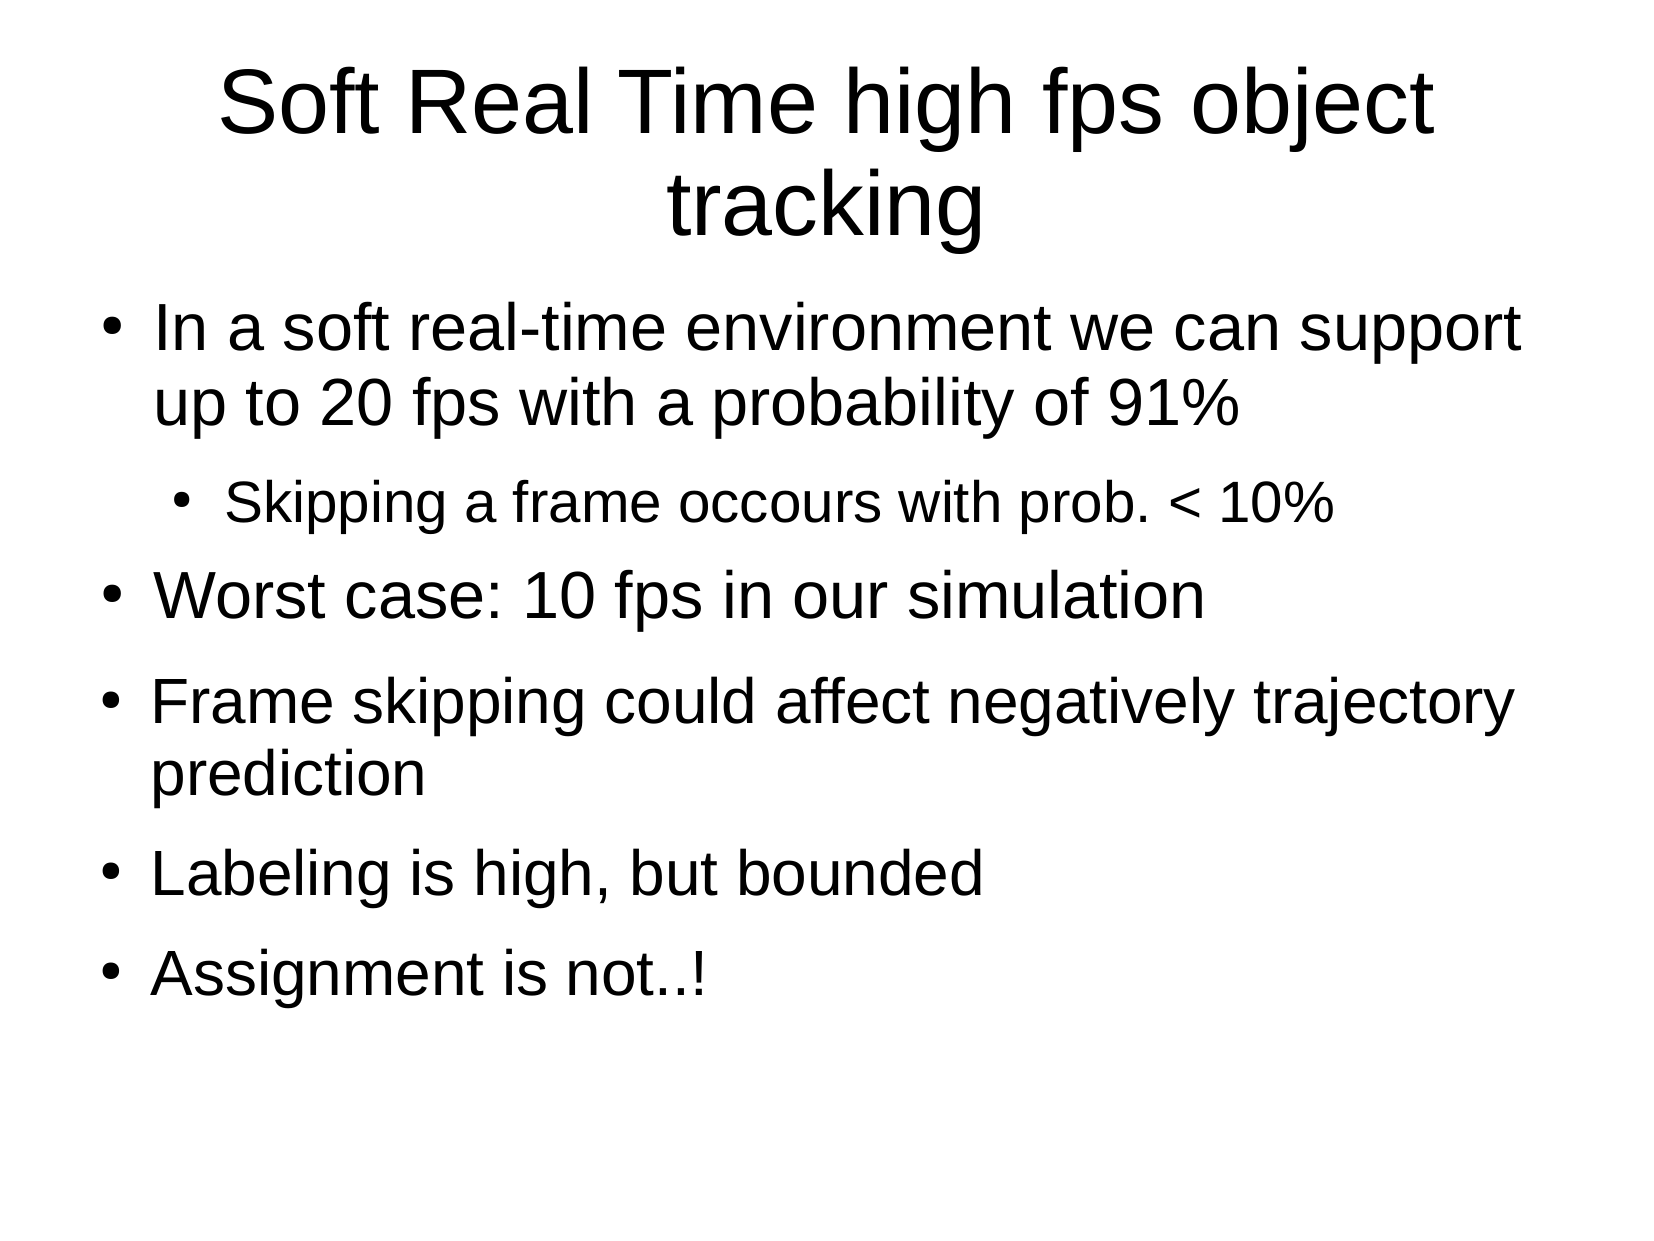

# Soft Real Time high fps object tracking
In a soft real-time environment we can support up to 20 fps with a probability of 91%
Skipping a frame occours with prob. < 10%
Worst case: 10 fps in our simulation
Frame skipping could affect negatively trajectory prediction
Labeling is high, but bounded
Assignment is not..!